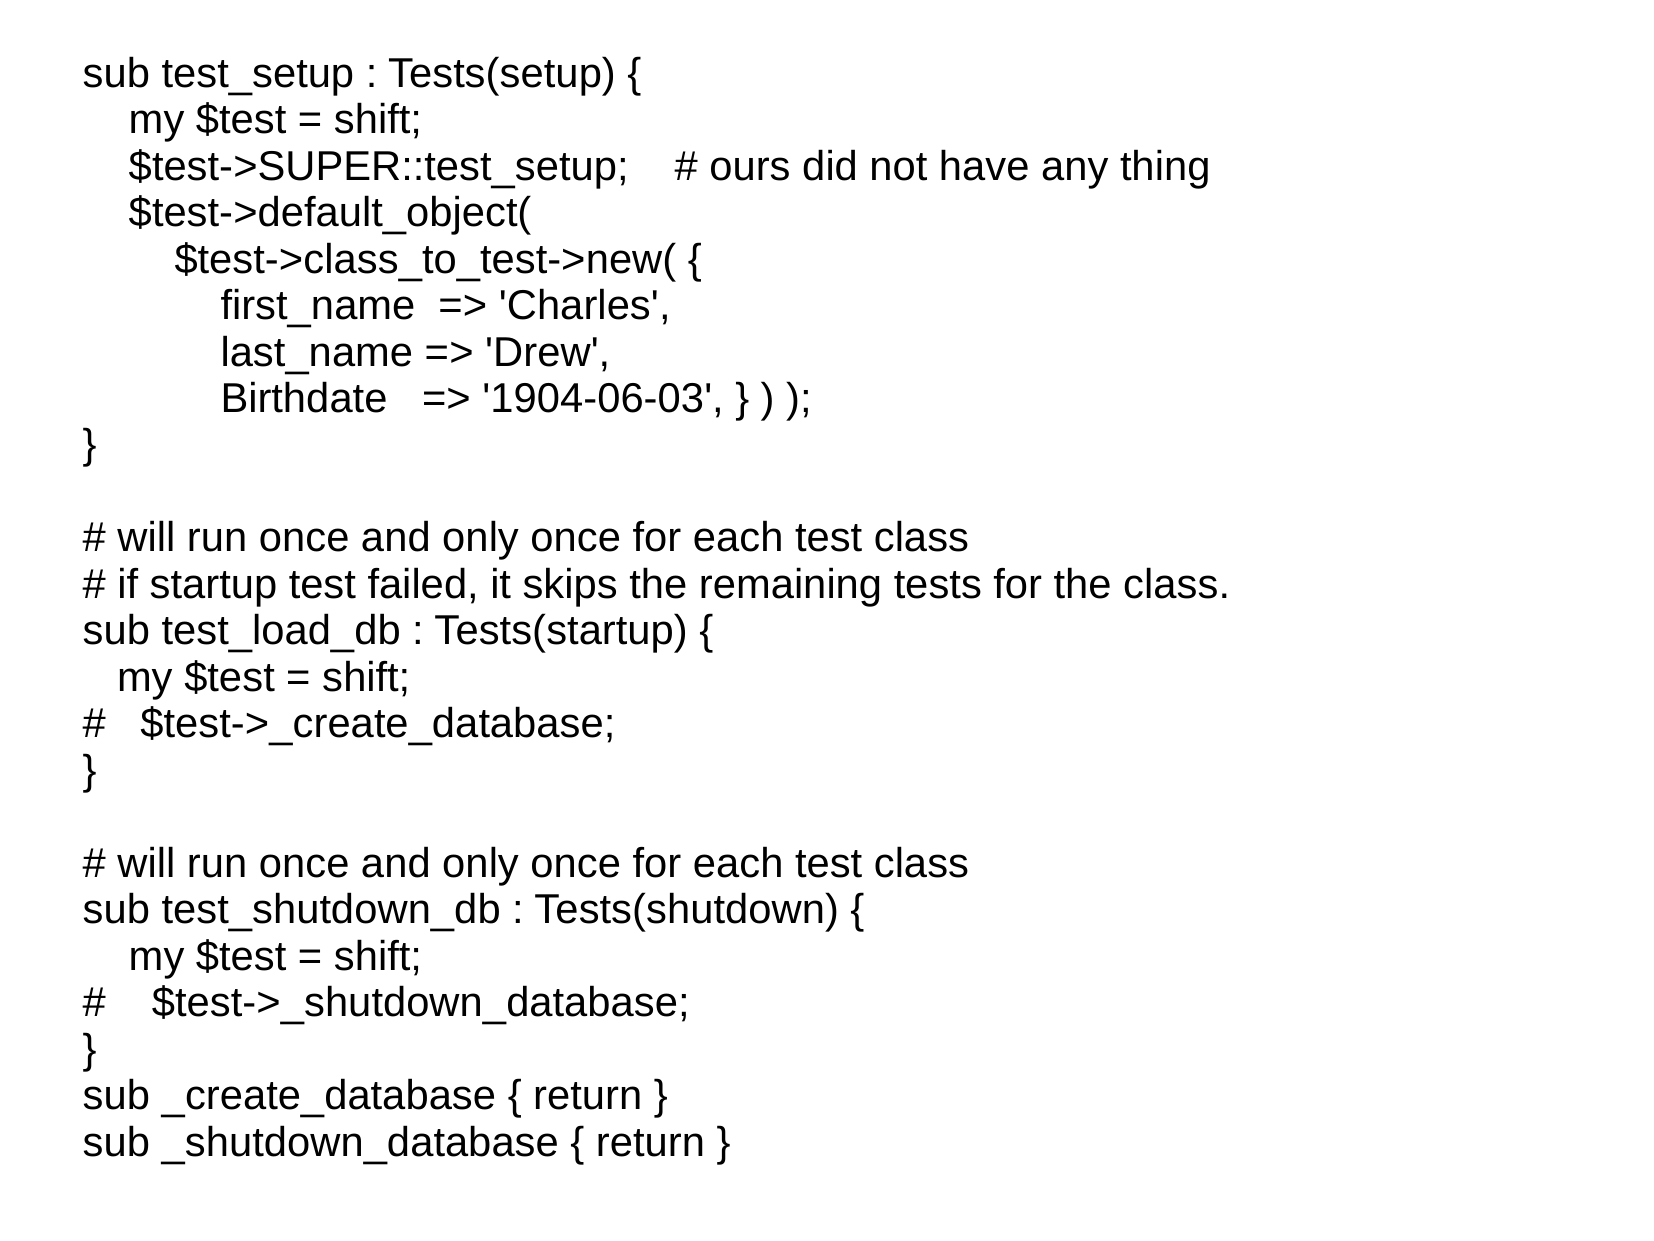

# sub test_setup : Tests(setup) {
 my $test = shift;
 $test->SUPER::test_setup; # ours did not have any thing
 $test->default_object(
 $test->class_to_test->new( {
 first_name => 'Charles',
 last_name => 'Drew',
 Birthdate => '1904-06-03', } ) );
}
# will run once and only once for each test class
# if startup test failed, it skips the remaining tests for the class.
sub test_load_db : Tests(startup) {
 my $test = shift;
# $test->_create_database;
}
# will run once and only once for each test class
sub test_shutdown_db : Tests(shutdown) {
 my $test = shift;
# $test->_shutdown_database;
}
sub _create_database { return }
sub _shutdown_database { return }